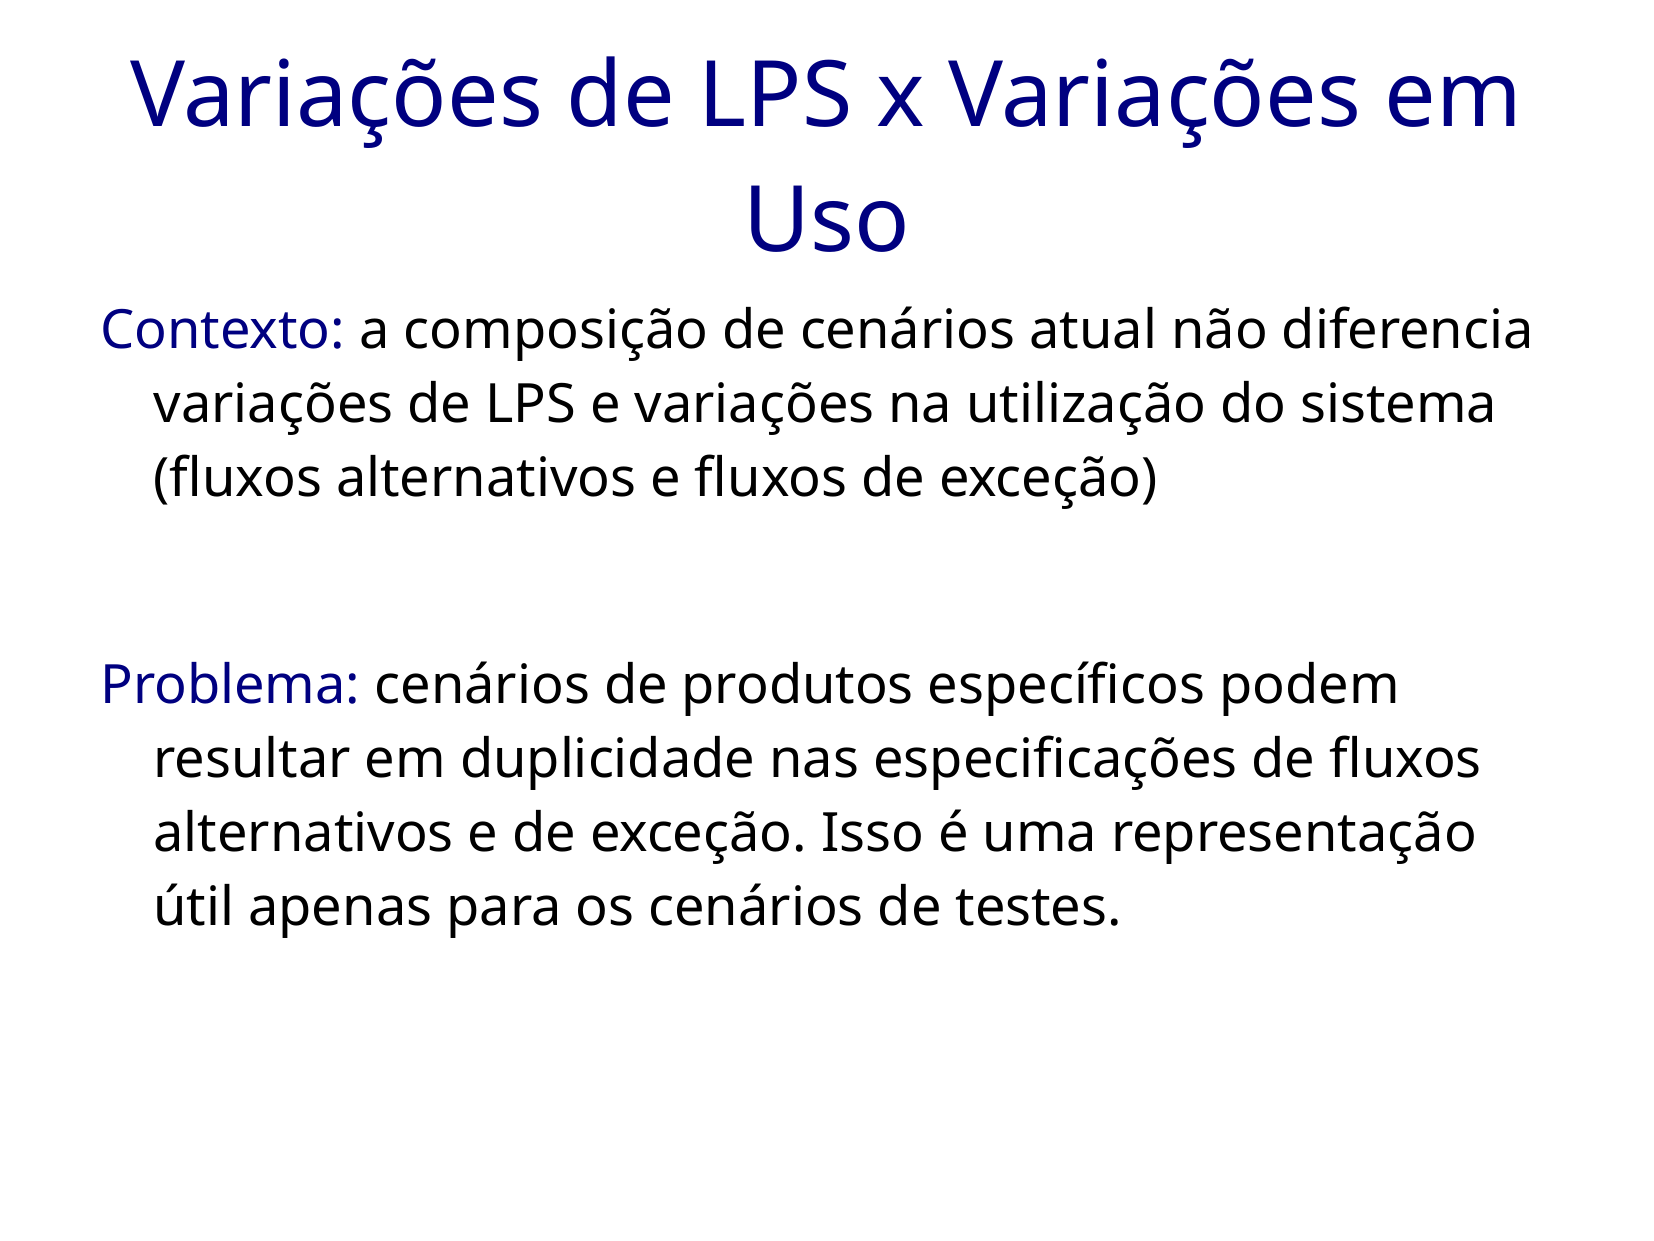

# Variações de LPS x Variações em Uso
Contexto: a composição de cenários atual não diferencia variações de LPS e variações na utilização do sistema (fluxos alternativos e fluxos de exceção)
Problema: cenários de produtos específicos podem resultar em duplicidade nas especificações de fluxos alternativos e de exceção. Isso é uma representação útil apenas para os cenários de testes.